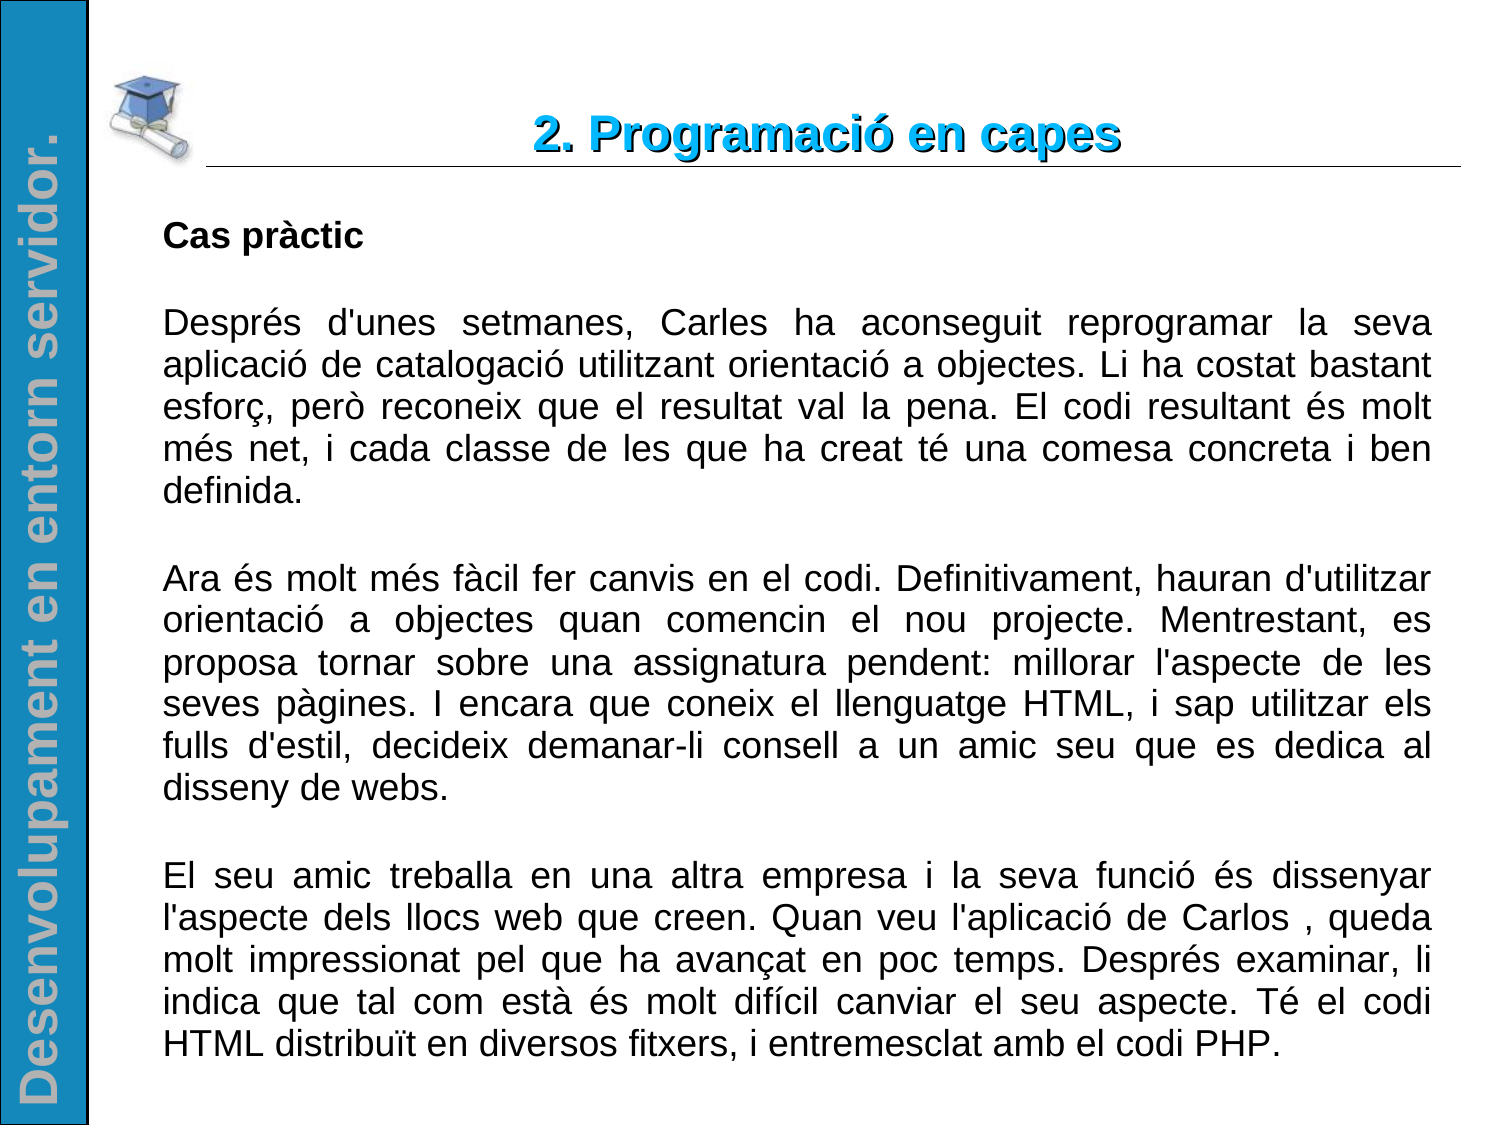

# 2. Programació en capes
Cas pràctic
Després d'unes setmanes, Carles ha aconseguit reprogramar la seva aplicació de catalogació utilitzant orientació a objectes. Li ha costat bastant esforç, però reconeix que el resultat val la pena. El codi resultant és molt més net, i cada classe de les que ha creat té una comesa concreta i ben definida.
Ara és molt més fàcil fer canvis en el codi. Definitivament, hauran d'utilitzar orientació a objectes quan comencin el nou projecte. Mentrestant, es proposa tornar sobre una assignatura pendent: millorar l'aspecte de les seves pàgines. I encara que coneix el llenguatge HTML, i sap utilitzar els fulls d'estil, decideix demanar-li consell a un amic seu que es dedica al disseny de webs.
El seu amic treballa en una altra empresa i la seva funció és dissenyar l'aspecte dels llocs web que creen. Quan veu l'aplicació de Carlos , queda molt impressionat pel que ha avançat en poc temps. Després examinar, li indica que tal com està és molt difícil canviar el seu aspecte. Té el codi HTML distribuït en diversos fitxers, i entremesclat amb el codi PHP.